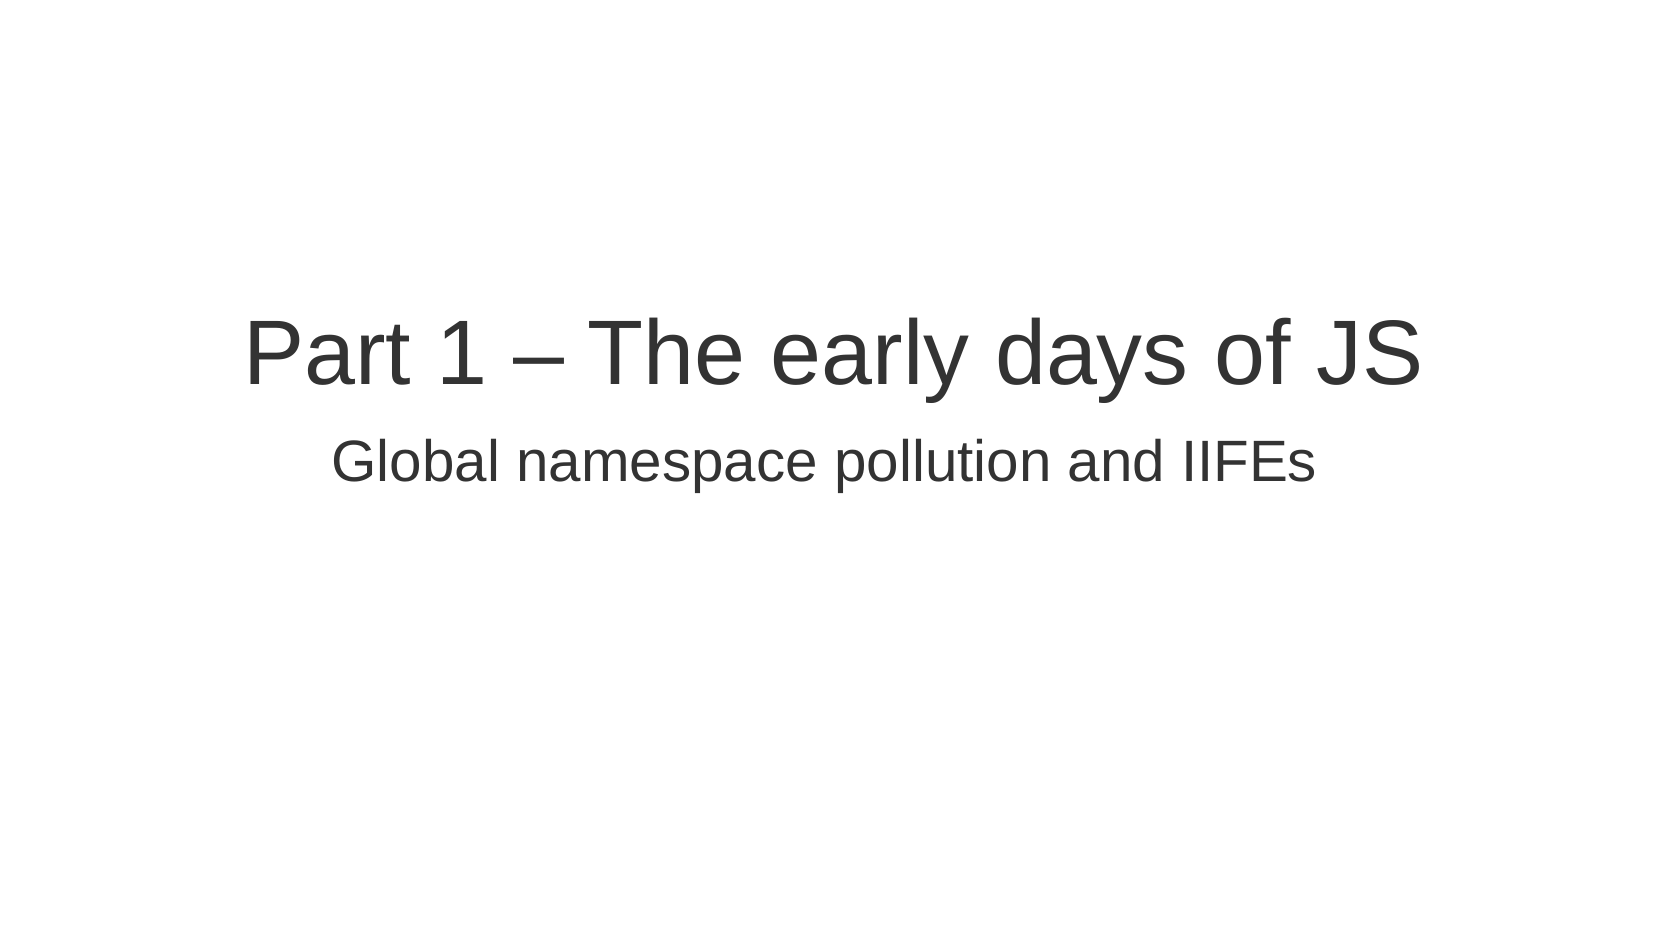

# Part 1 – The early days of JS
Global namespace pollution and IIFEs